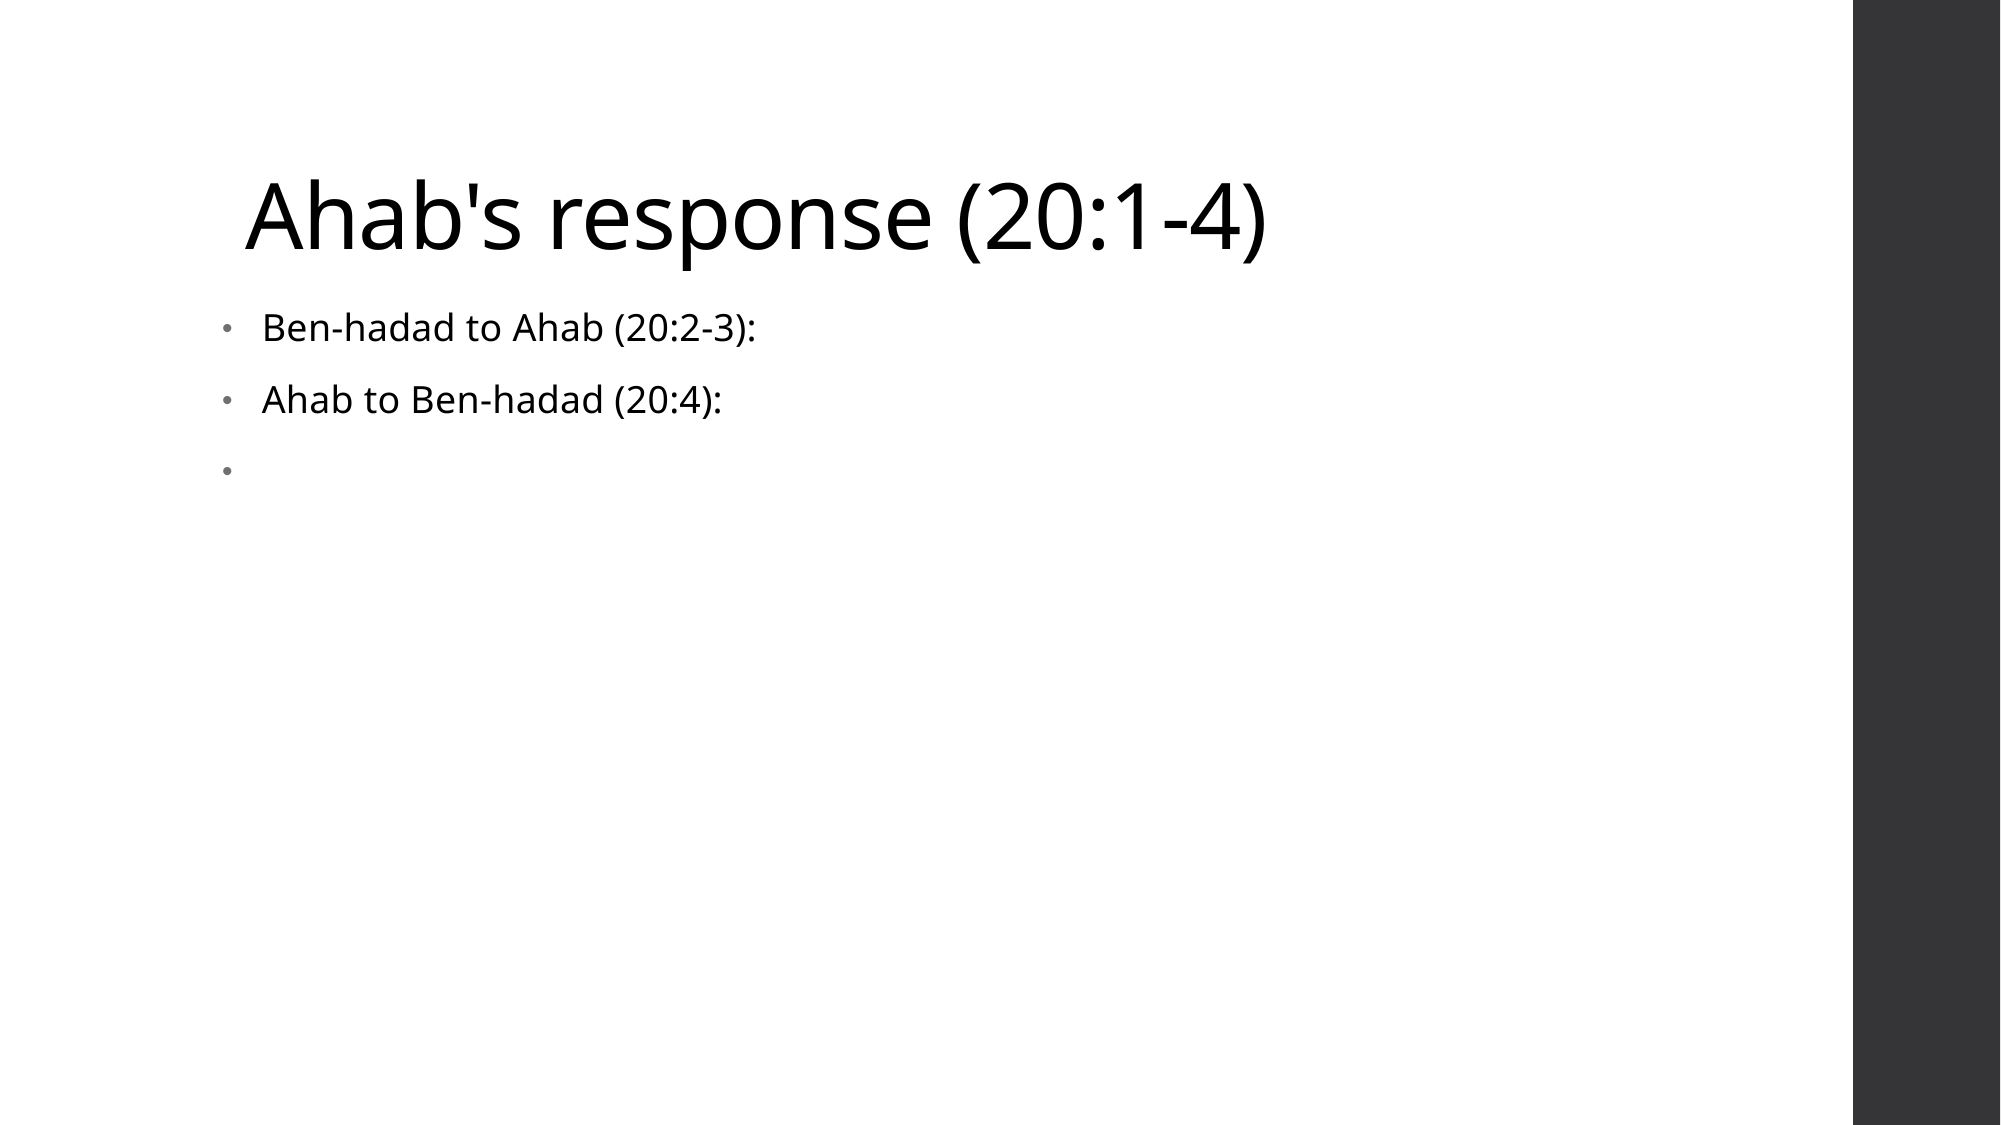

# Ahab's response (20:1-4)
 Ben-hadad to Ahab (20:2-3):
 Ahab to Ben-hadad (20:4):